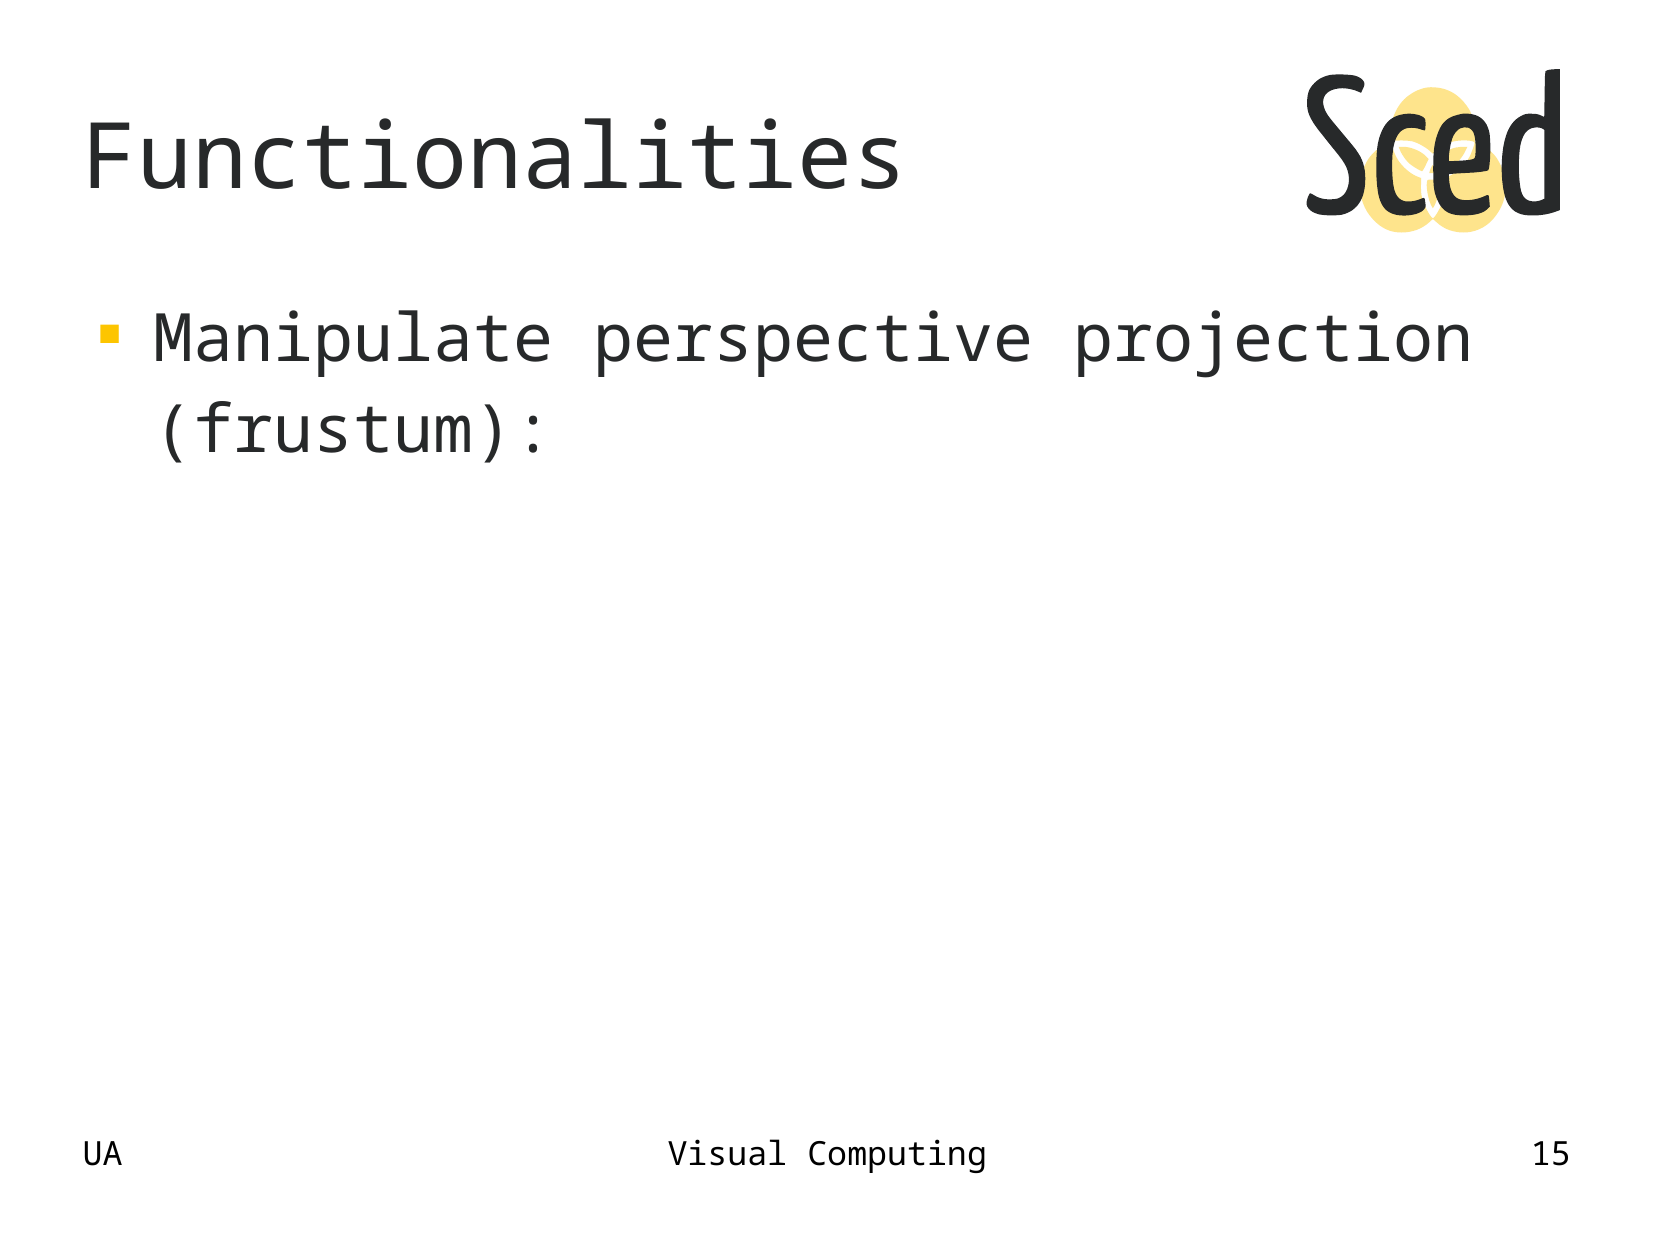

# Functionalities
Manipulate perspective projection (frustum):
UA
Visual Computing
15